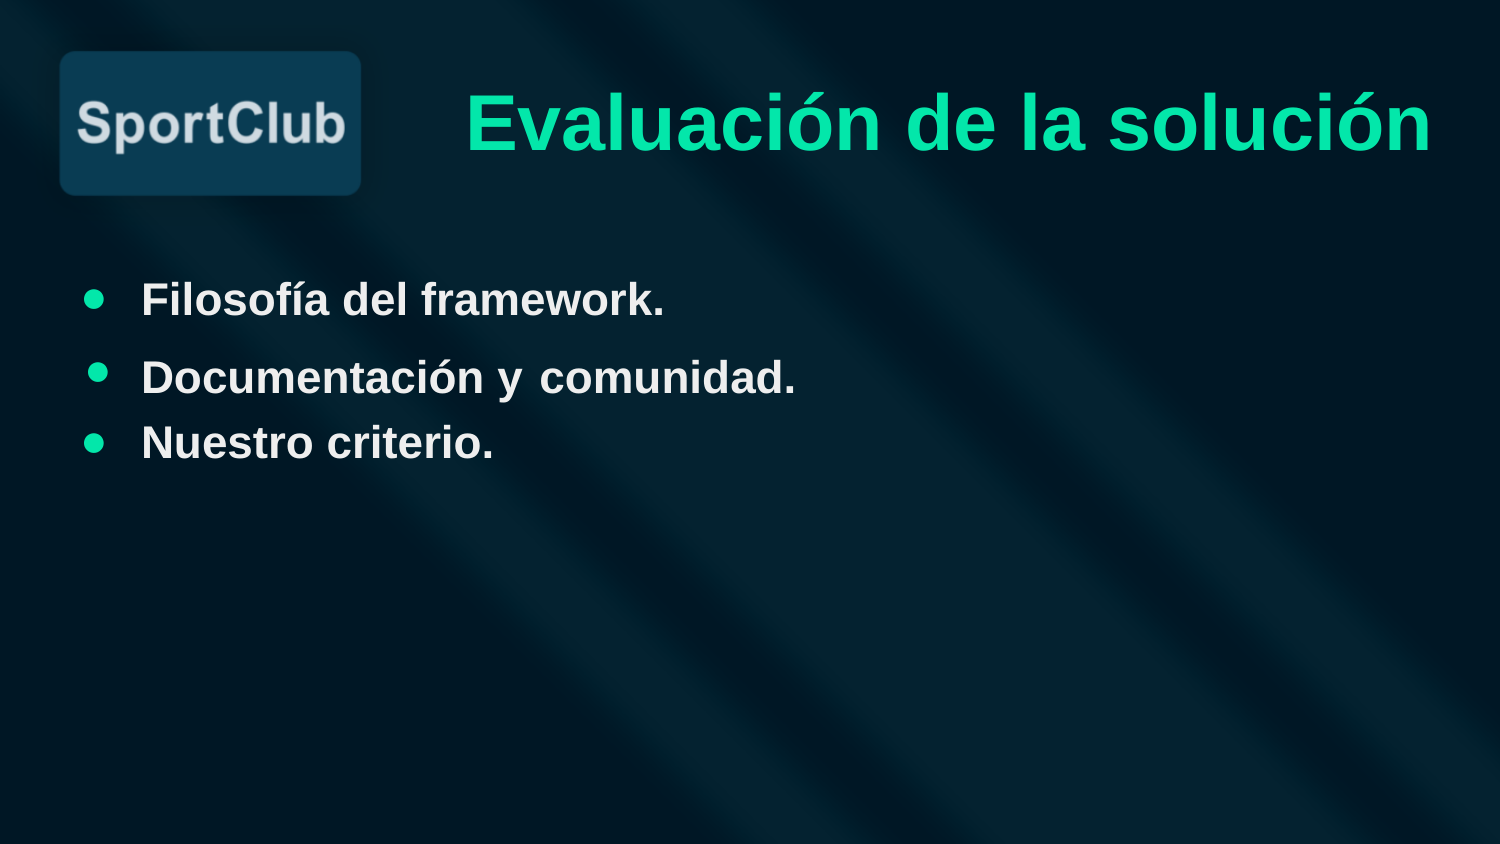

Evaluación de la solución
# Filosofía del framework.
Documentación y comunidad.
Nuestro criterio.